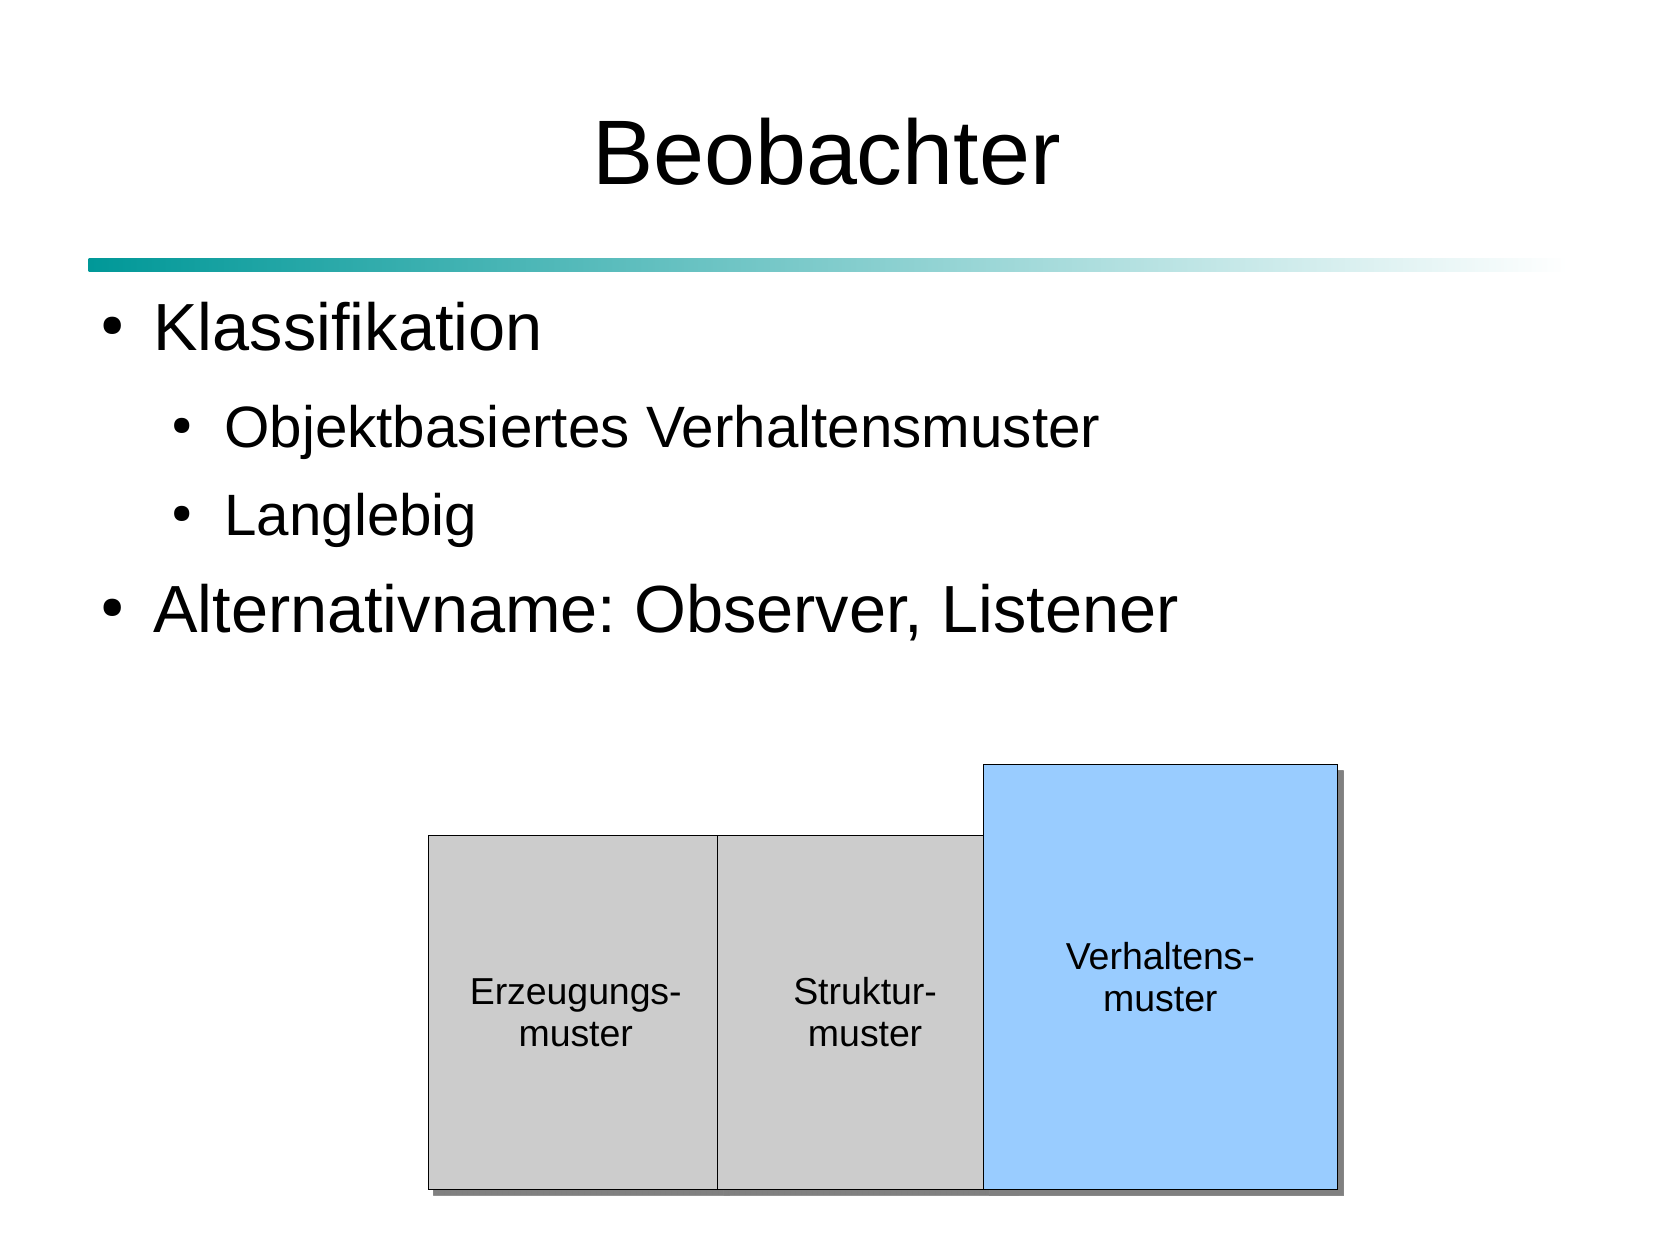

# Beobachter
Klassifikation
Objektbasiertes Verhaltensmuster
Langlebig
Alternativname: Observer, Listener
Verhaltens-
muster
Erzeugungs-
muster
Struktur-
muster